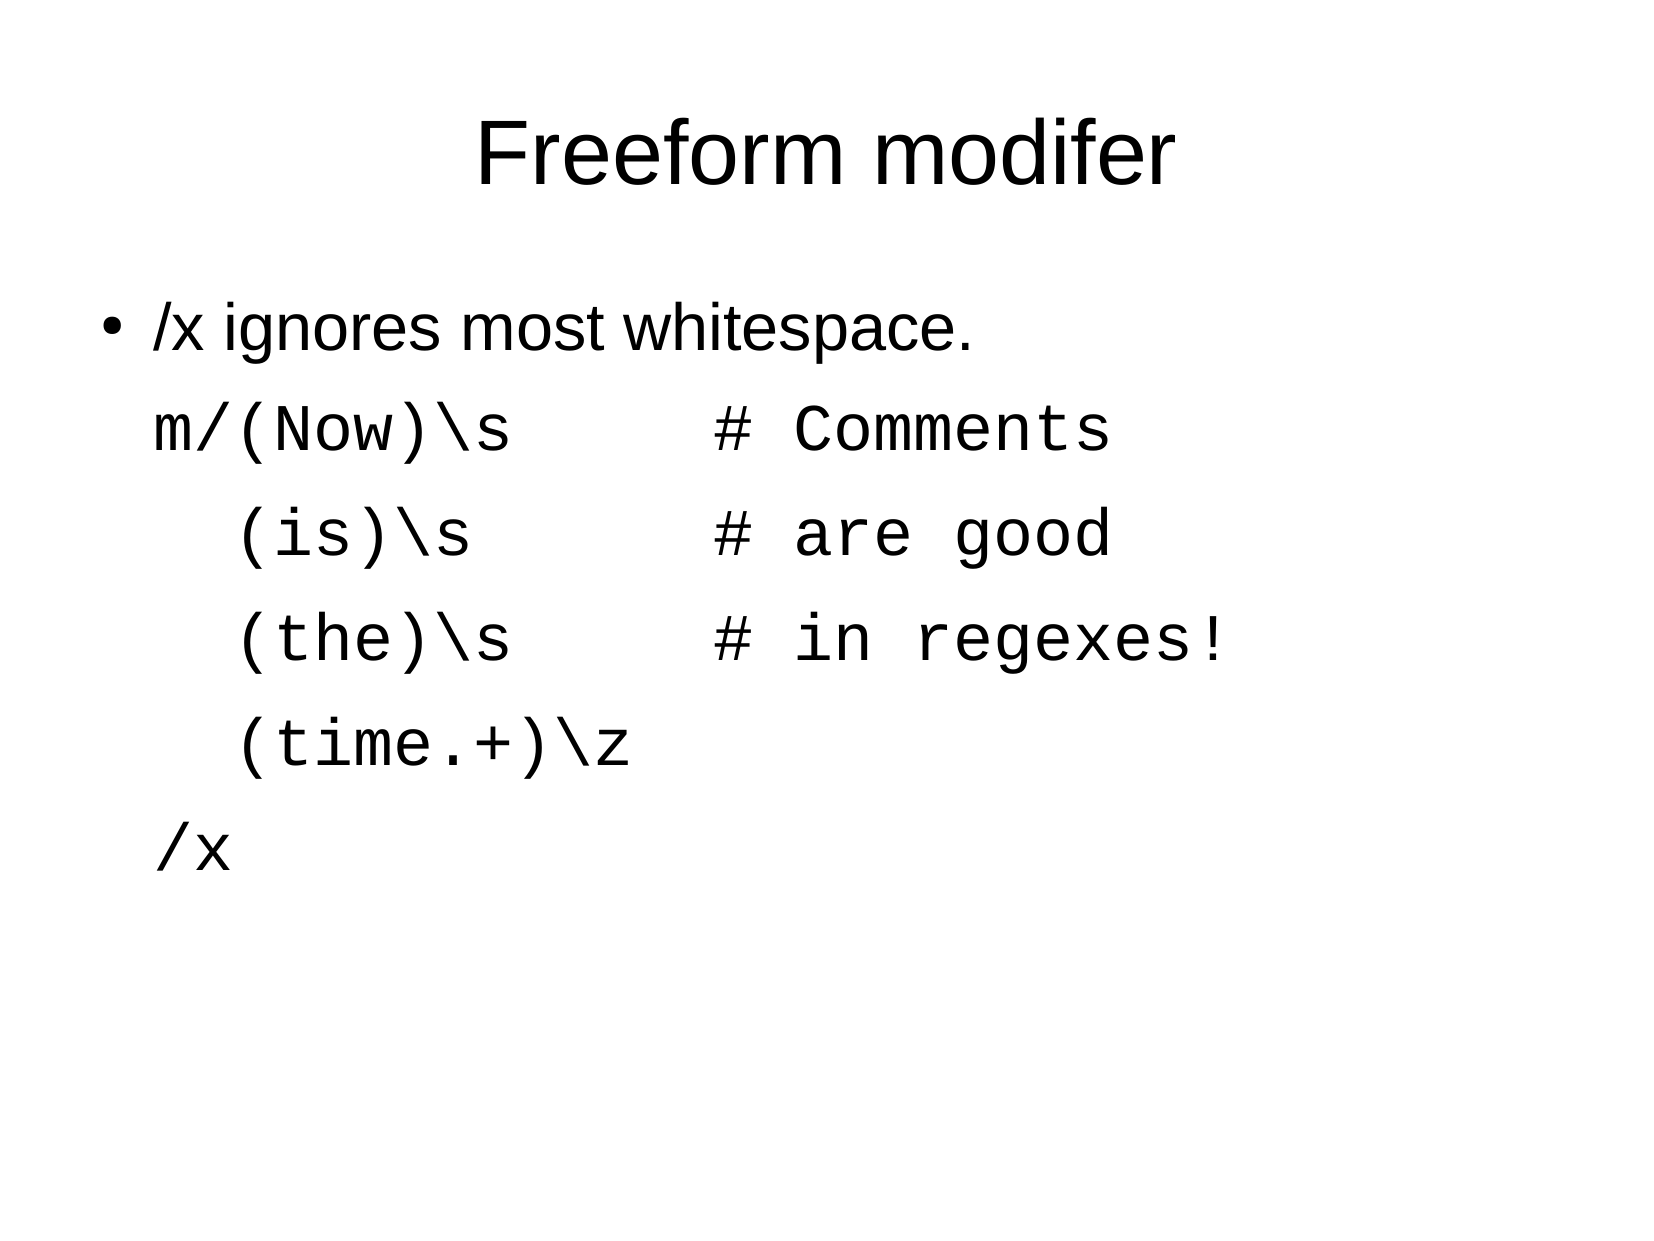

# Freeform modifer
/x ignores most whitespace.
m/(Now)\s # Comments
 (is)\s # are good
 (the)\s # in regexes!
 (time.+)\z
/x